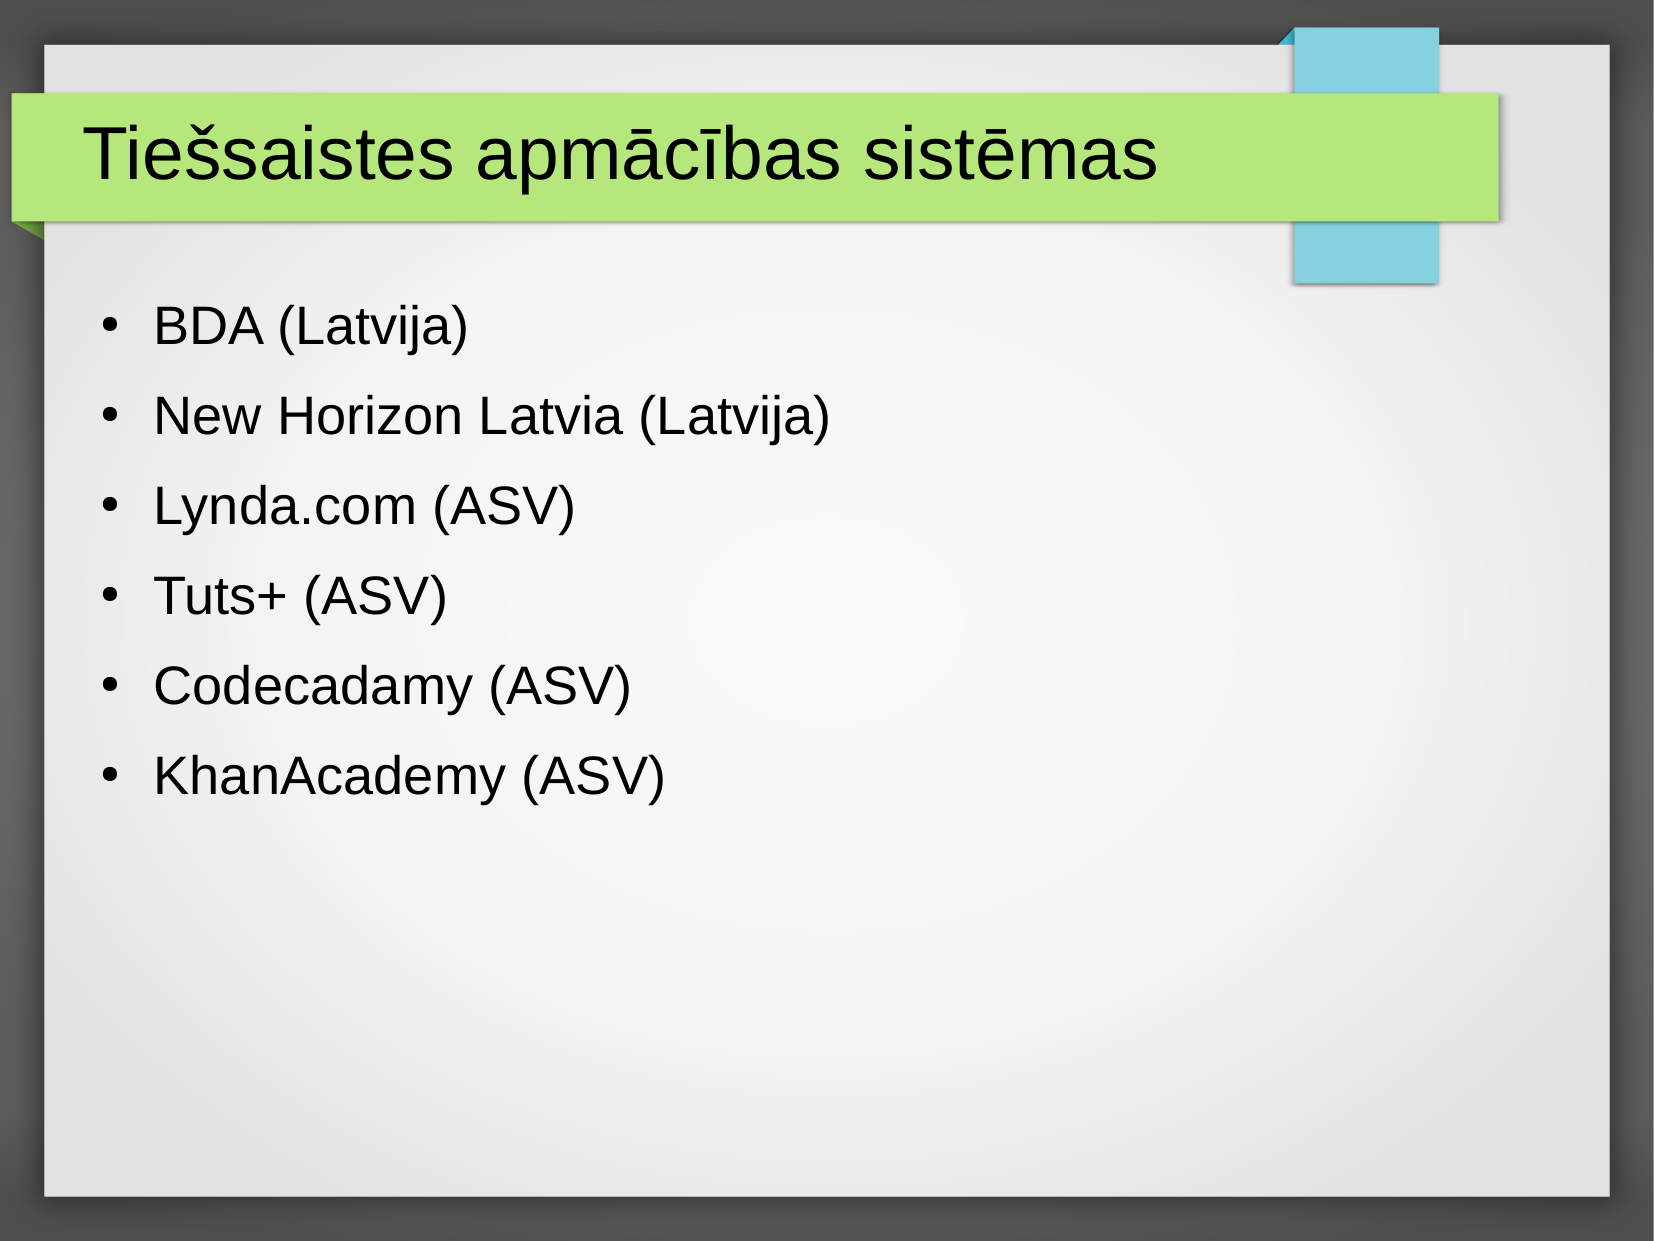

# Tiešsaistes apmācības sistēmas
BDA (Latvija)
New Horizon Latvia (Latvija)
Lynda.com (ASV)
Tuts+ (ASV)
Codecadamy (ASV)
KhanAcademy (ASV)